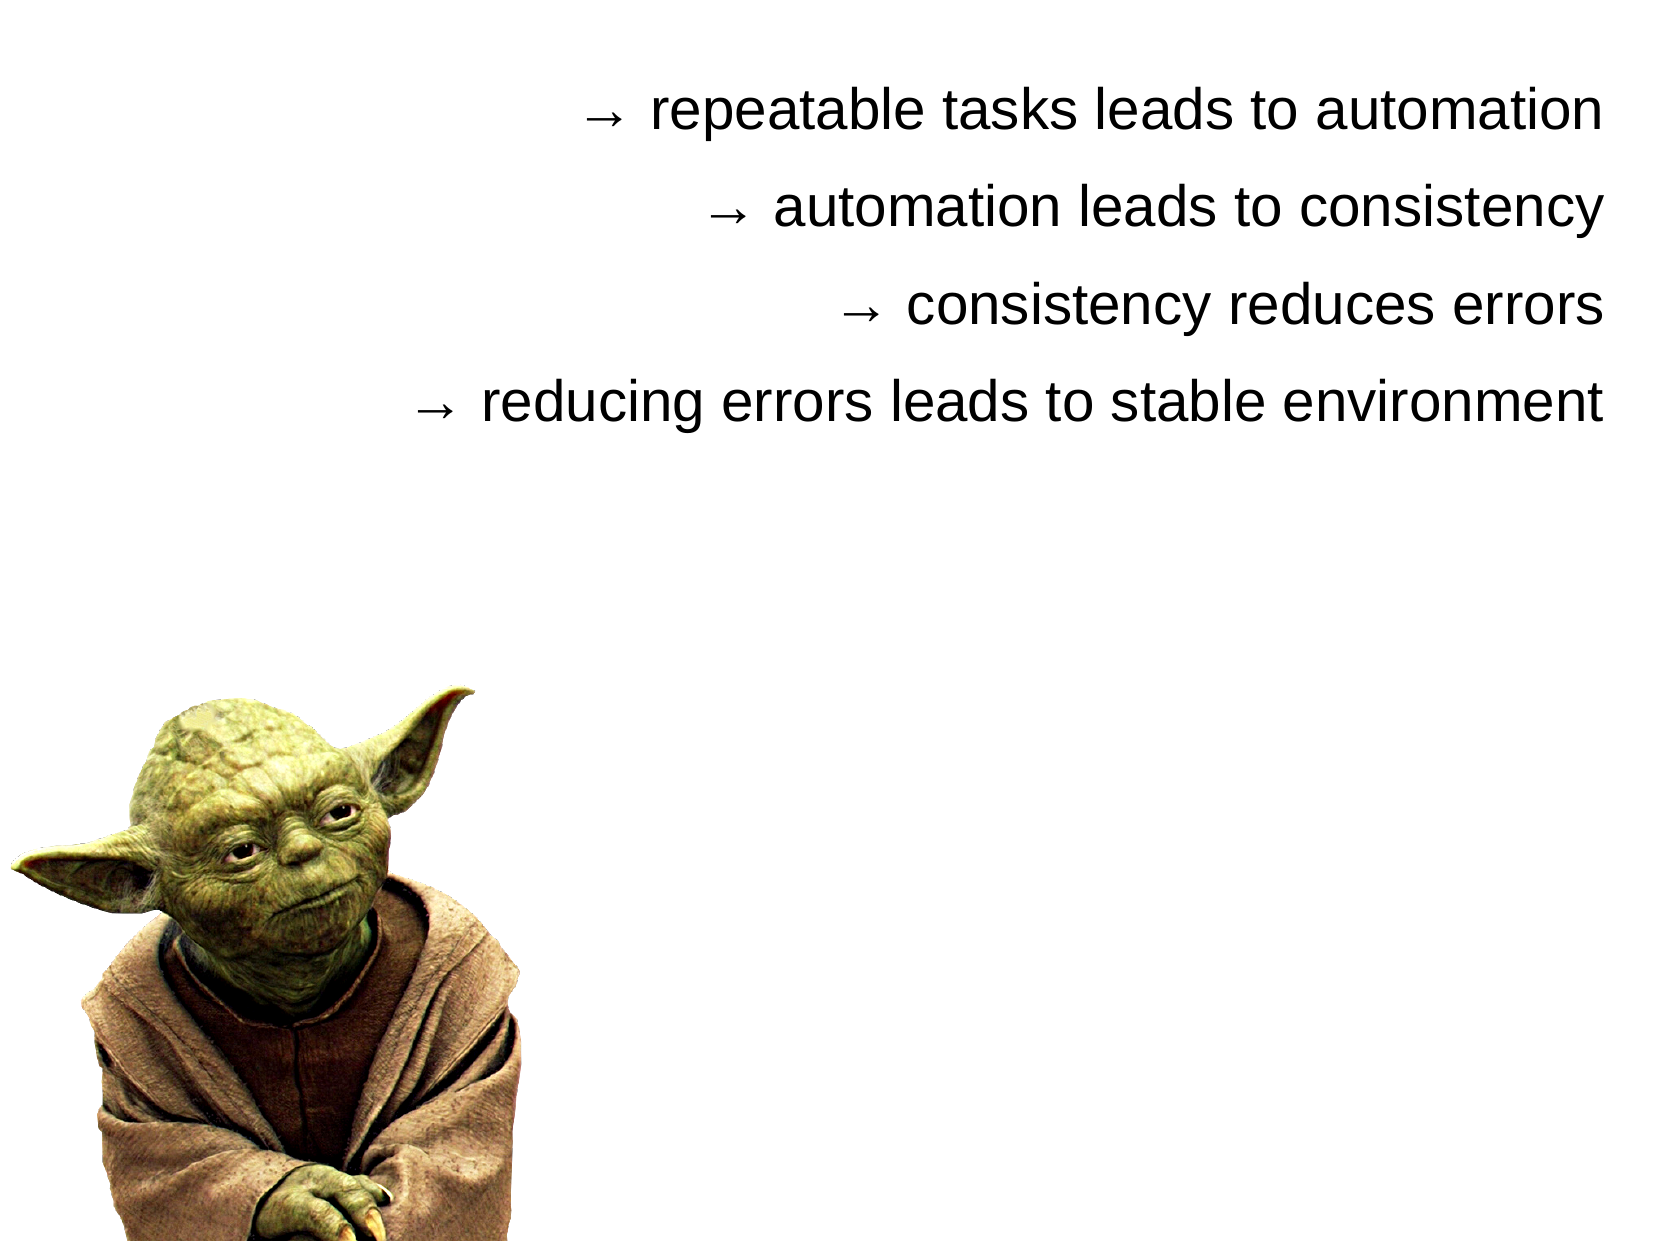

# → repeatable tasks leads to automation
→ automation leads to consistency
→ consistency reduces errors
→ reducing errors leads to stable environment